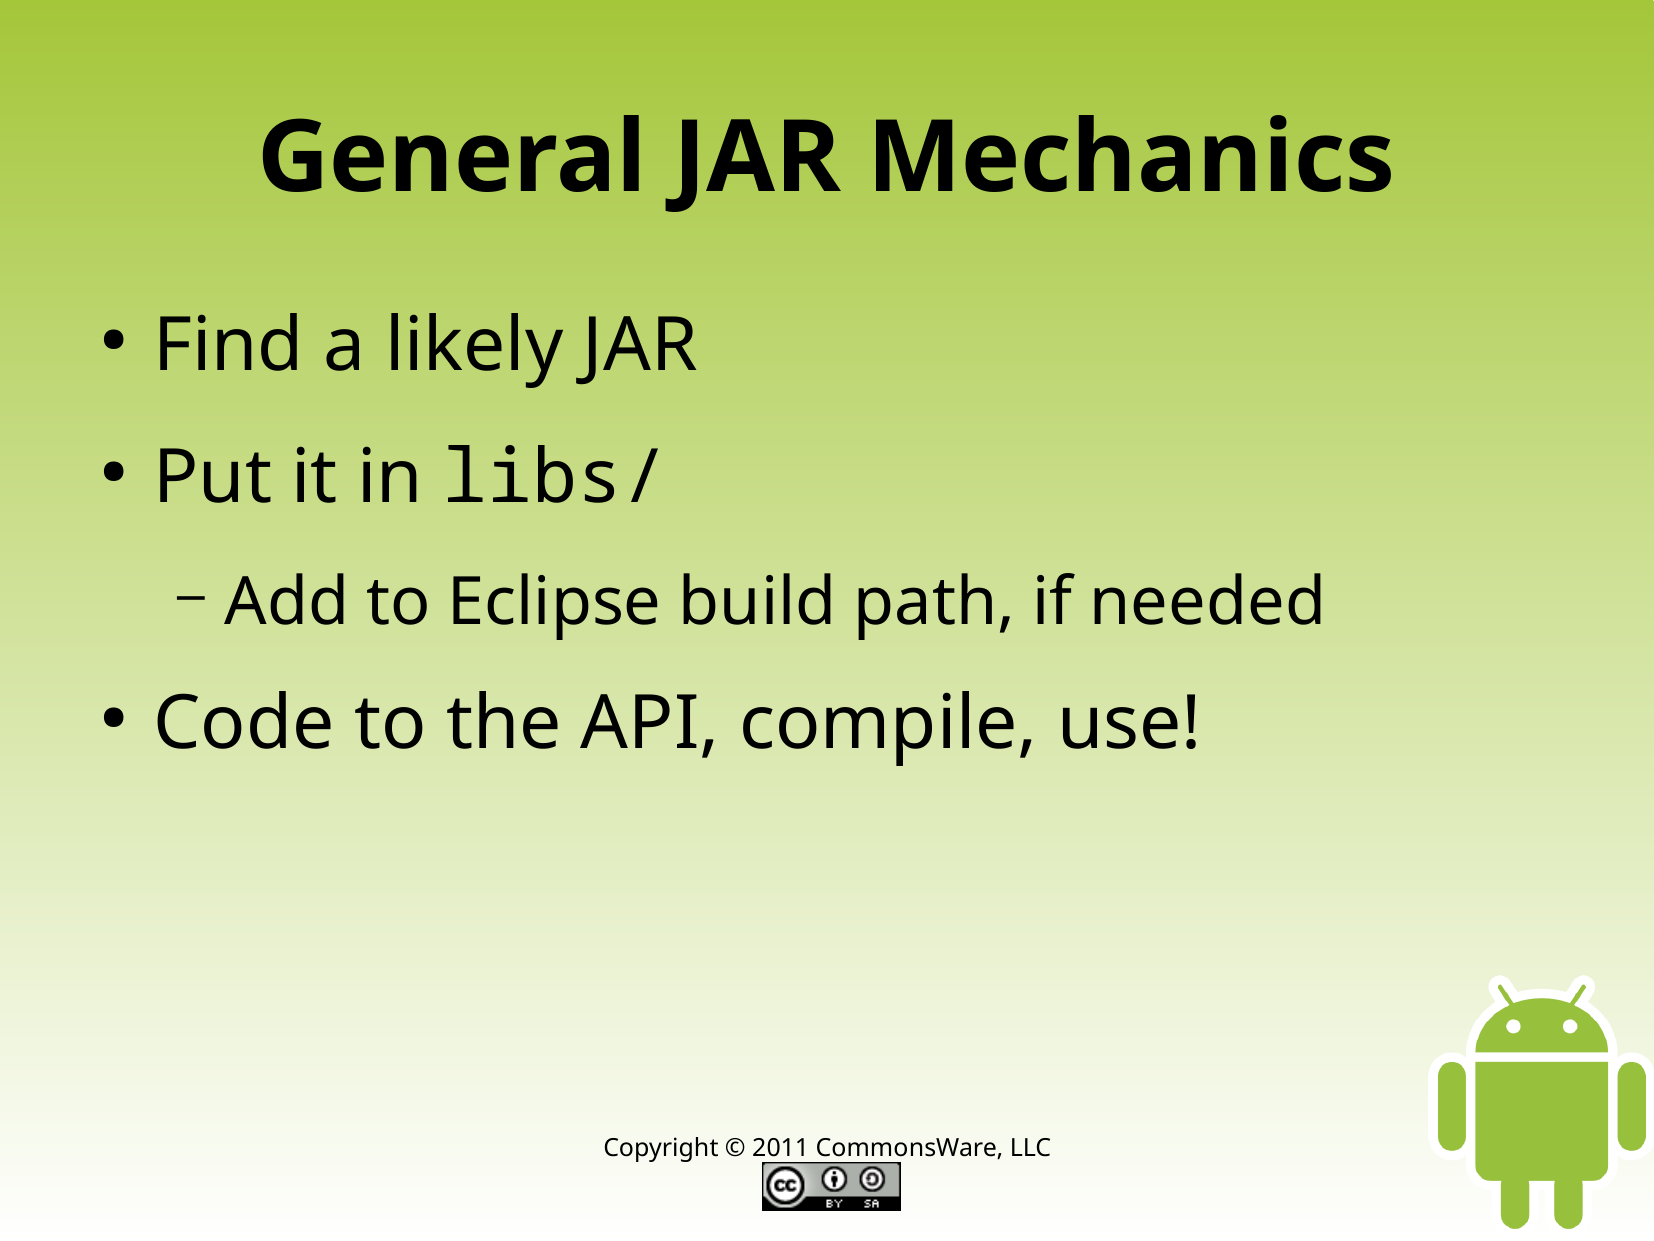

# General JAR Mechanics
Find a likely JAR
Put it in libs/
Add to Eclipse build path, if needed
Code to the API, compile, use!